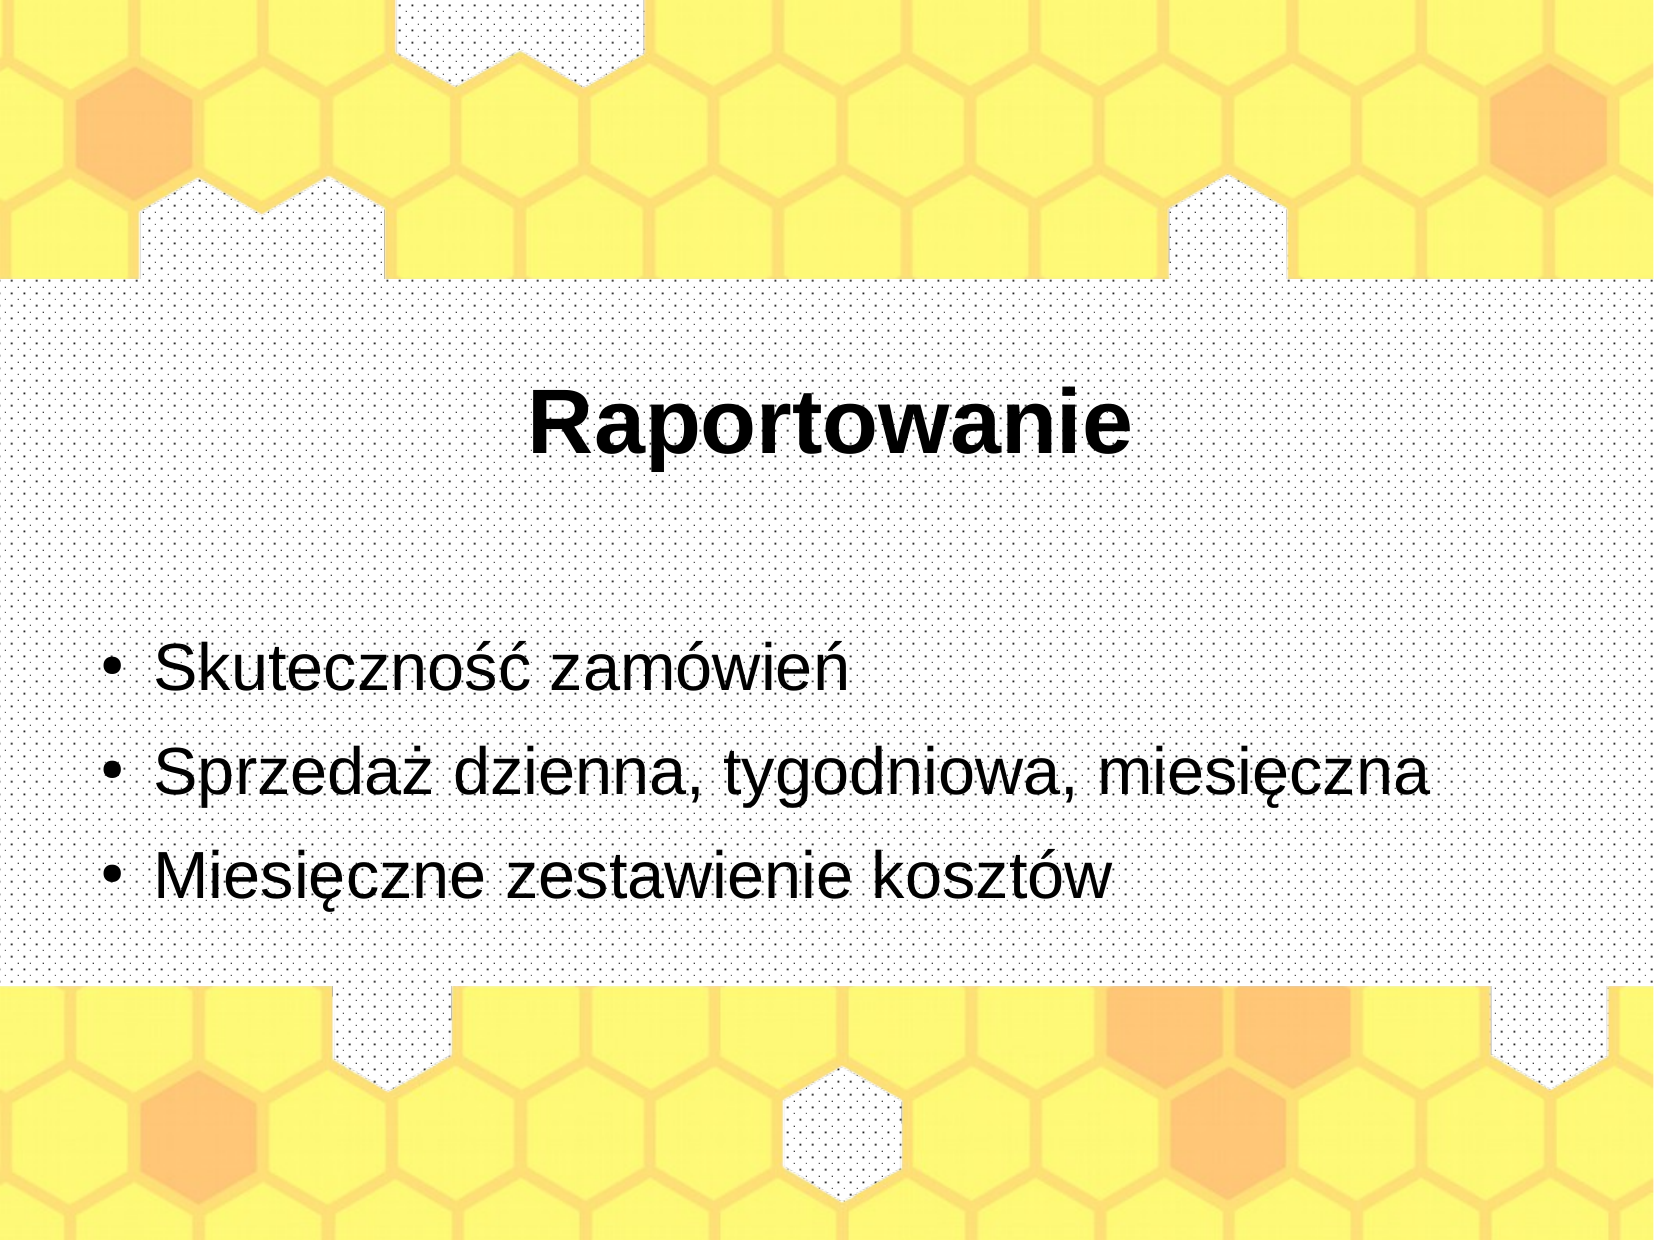

# Raportowanie
Skuteczność zamówień
Sprzedaż dzienna, tygodniowa, miesięczna
Miesięczne zestawienie kosztów